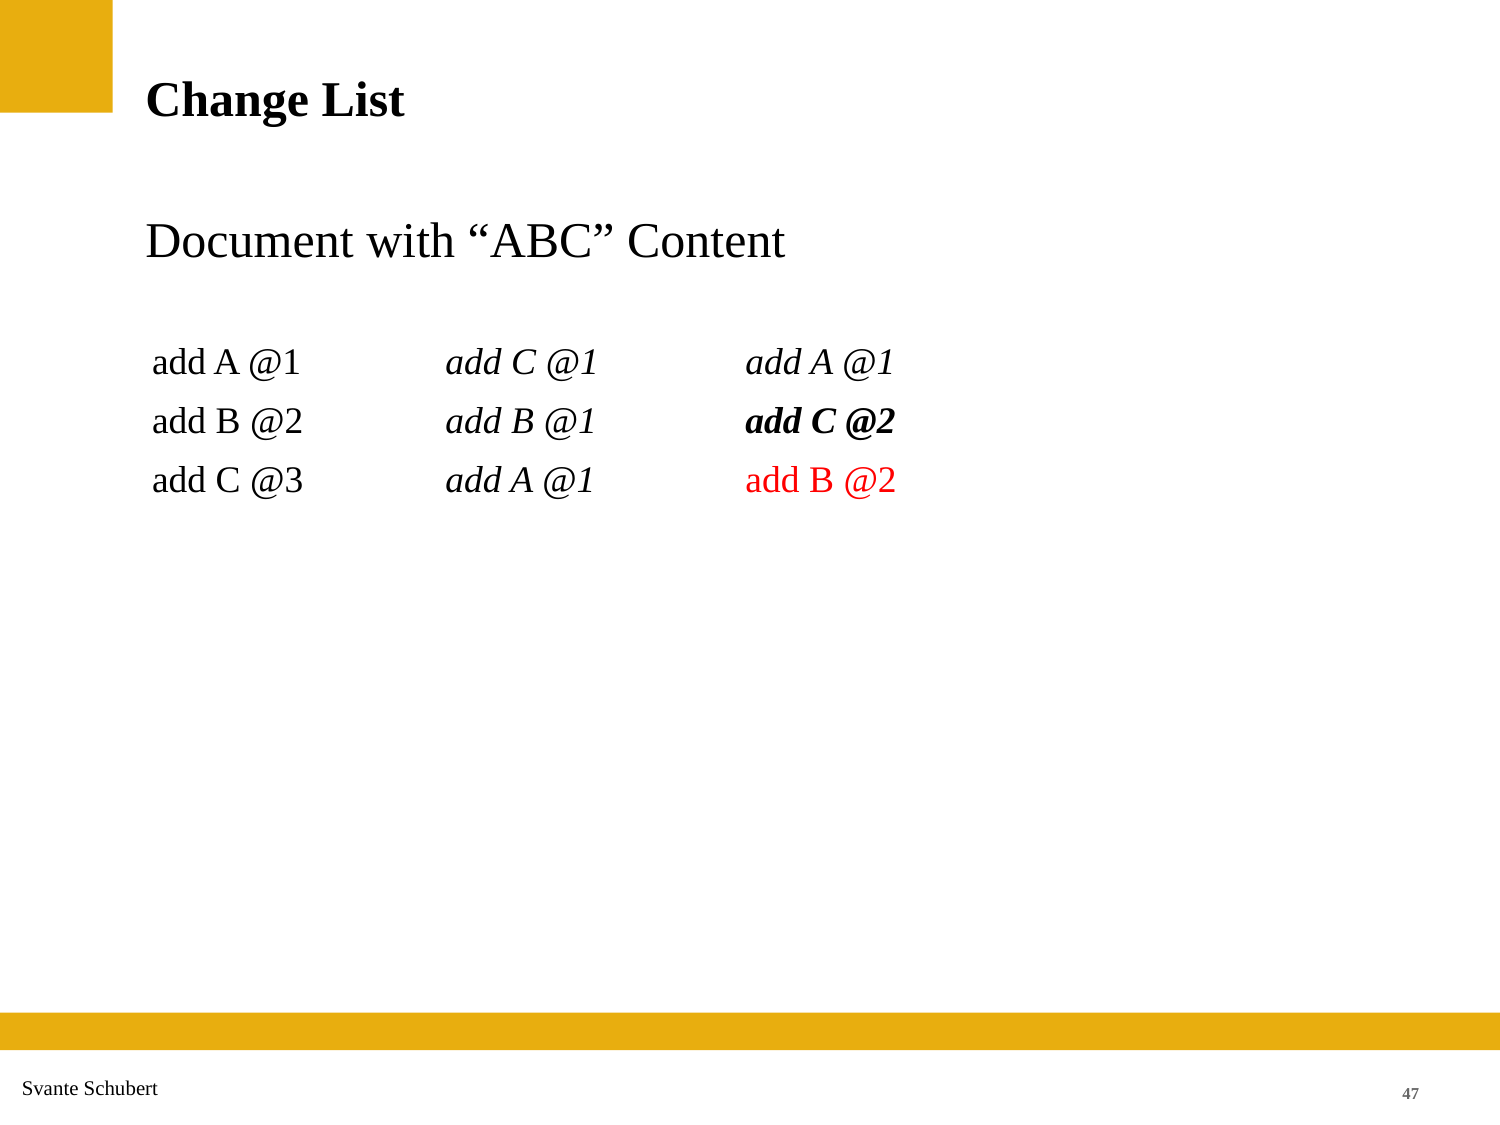

# Change List
Document with “ABC” Content
 add A @1		add C @1		add A @1
 add B @2		add B @1		add C @2
 add C @3		add A @1		add B @2
Svante Schubert